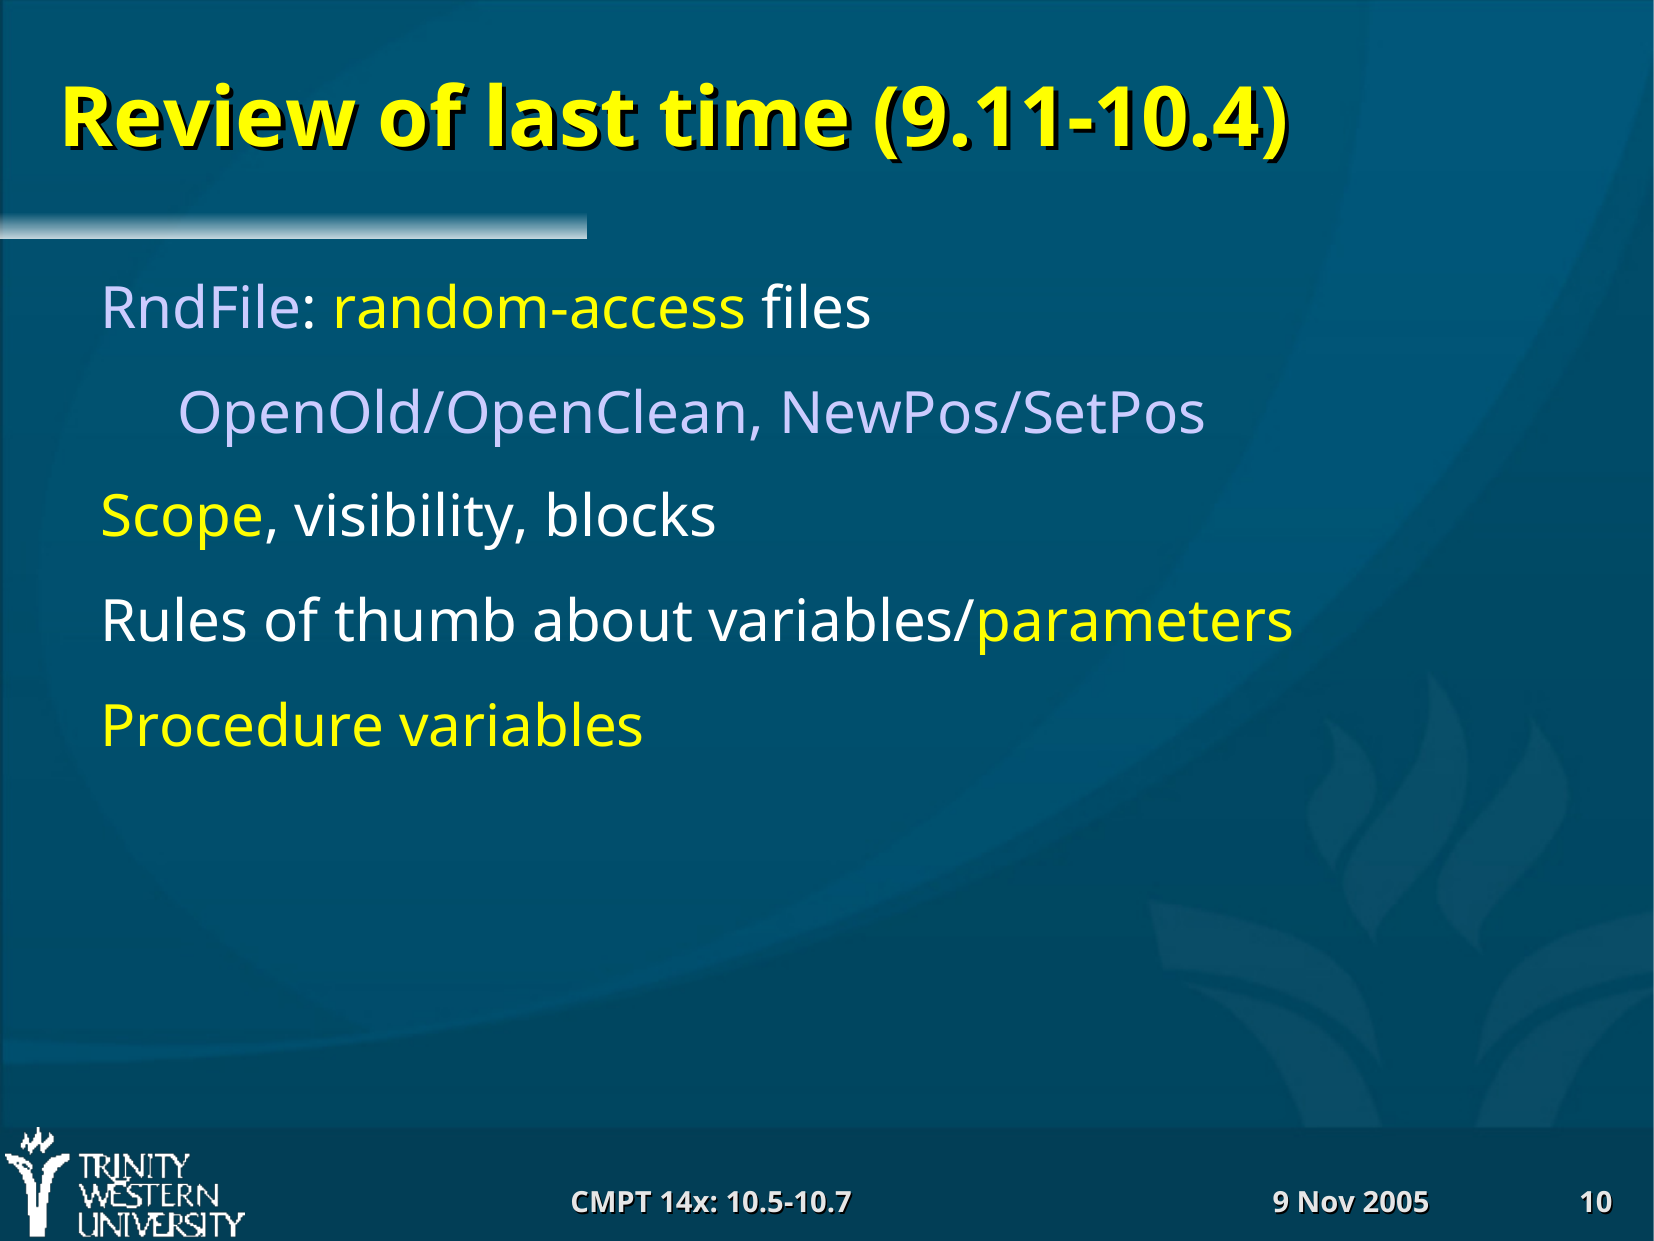

# Review of last time (9.11-10.4)
RndFile: random-access files
OpenOld/OpenClean, NewPos/SetPos
Scope, visibility, blocks
Rules of thumb about variables/parameters
Procedure variables
CMPT 14x: 10.5-10.7
9 Nov 2005
10